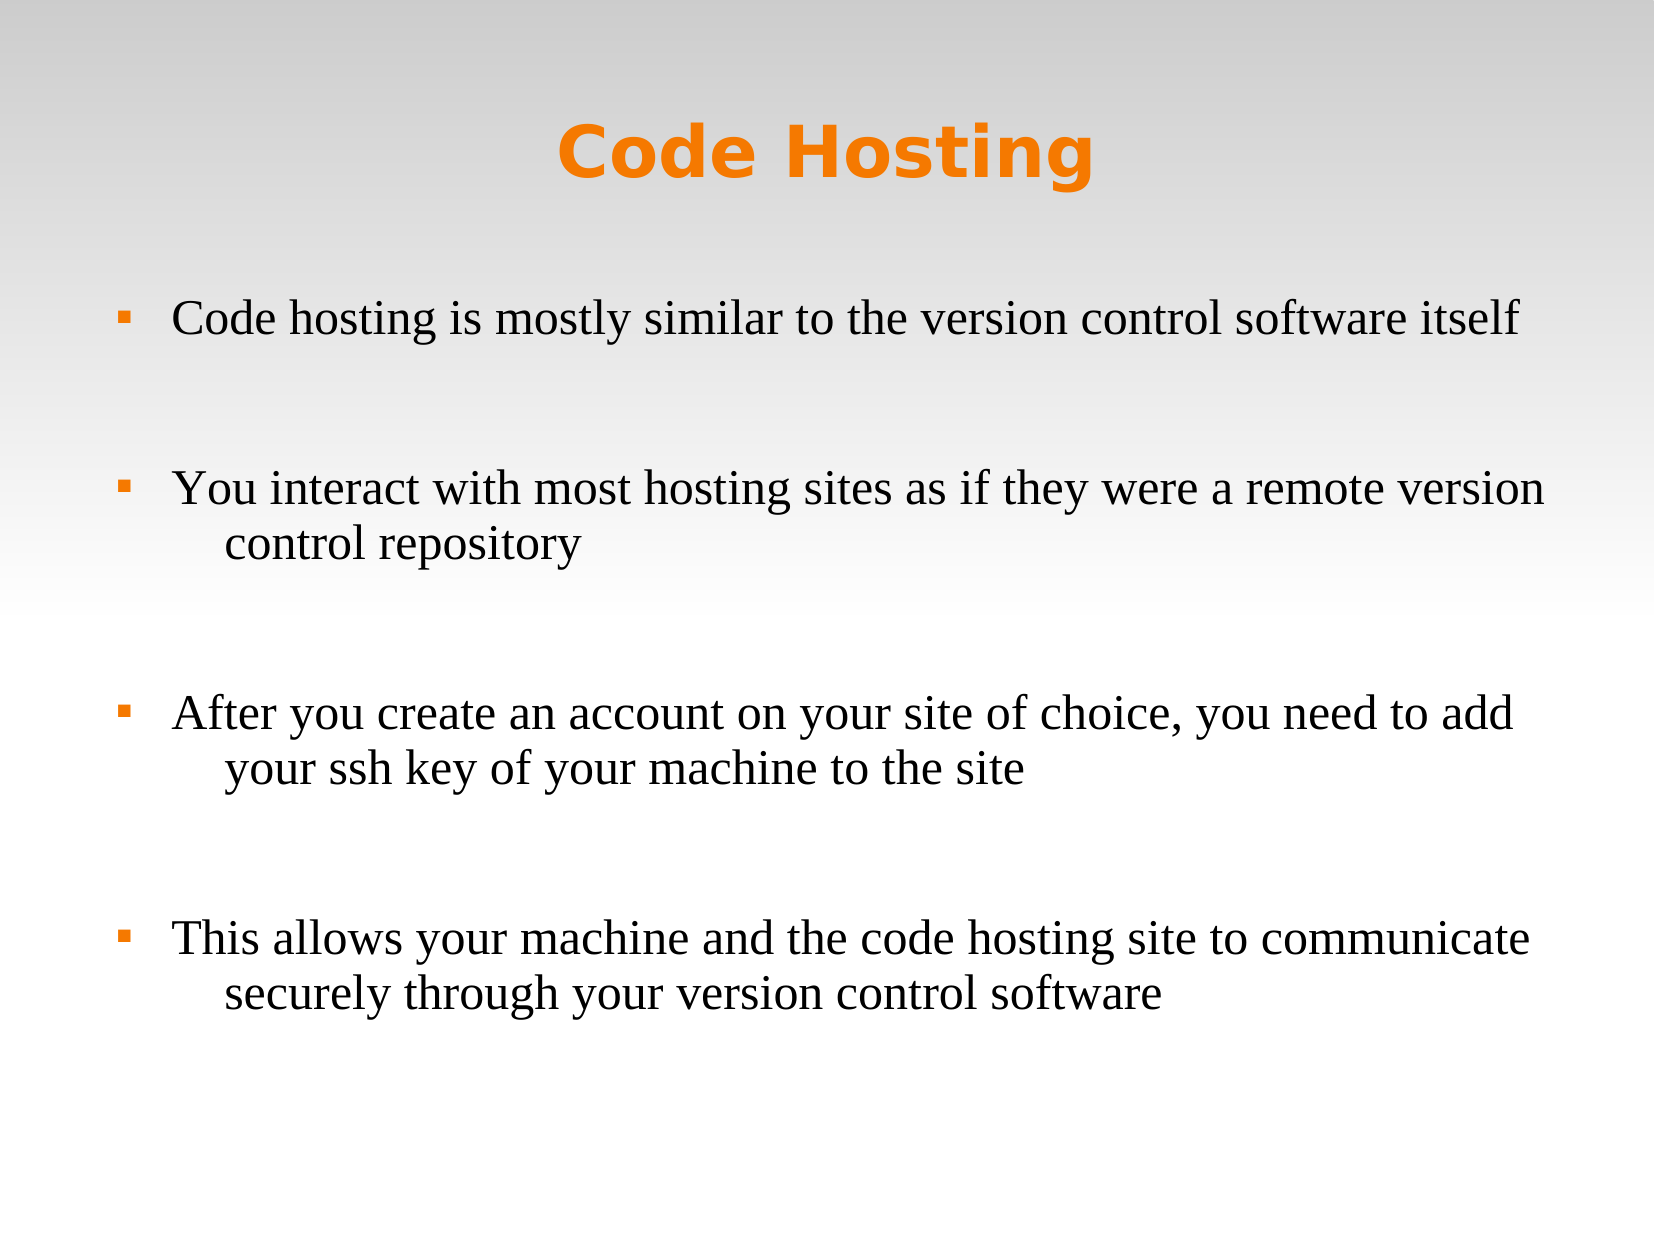

# Code Hosting
Code hosting is mostly similar to the version control software itself
You interact with most hosting sites as if they were a remote version control repository
After you create an account on your site of choice, you need to add your ssh key of your machine to the site
This allows your machine and the code hosting site to communicate securely through your version control software